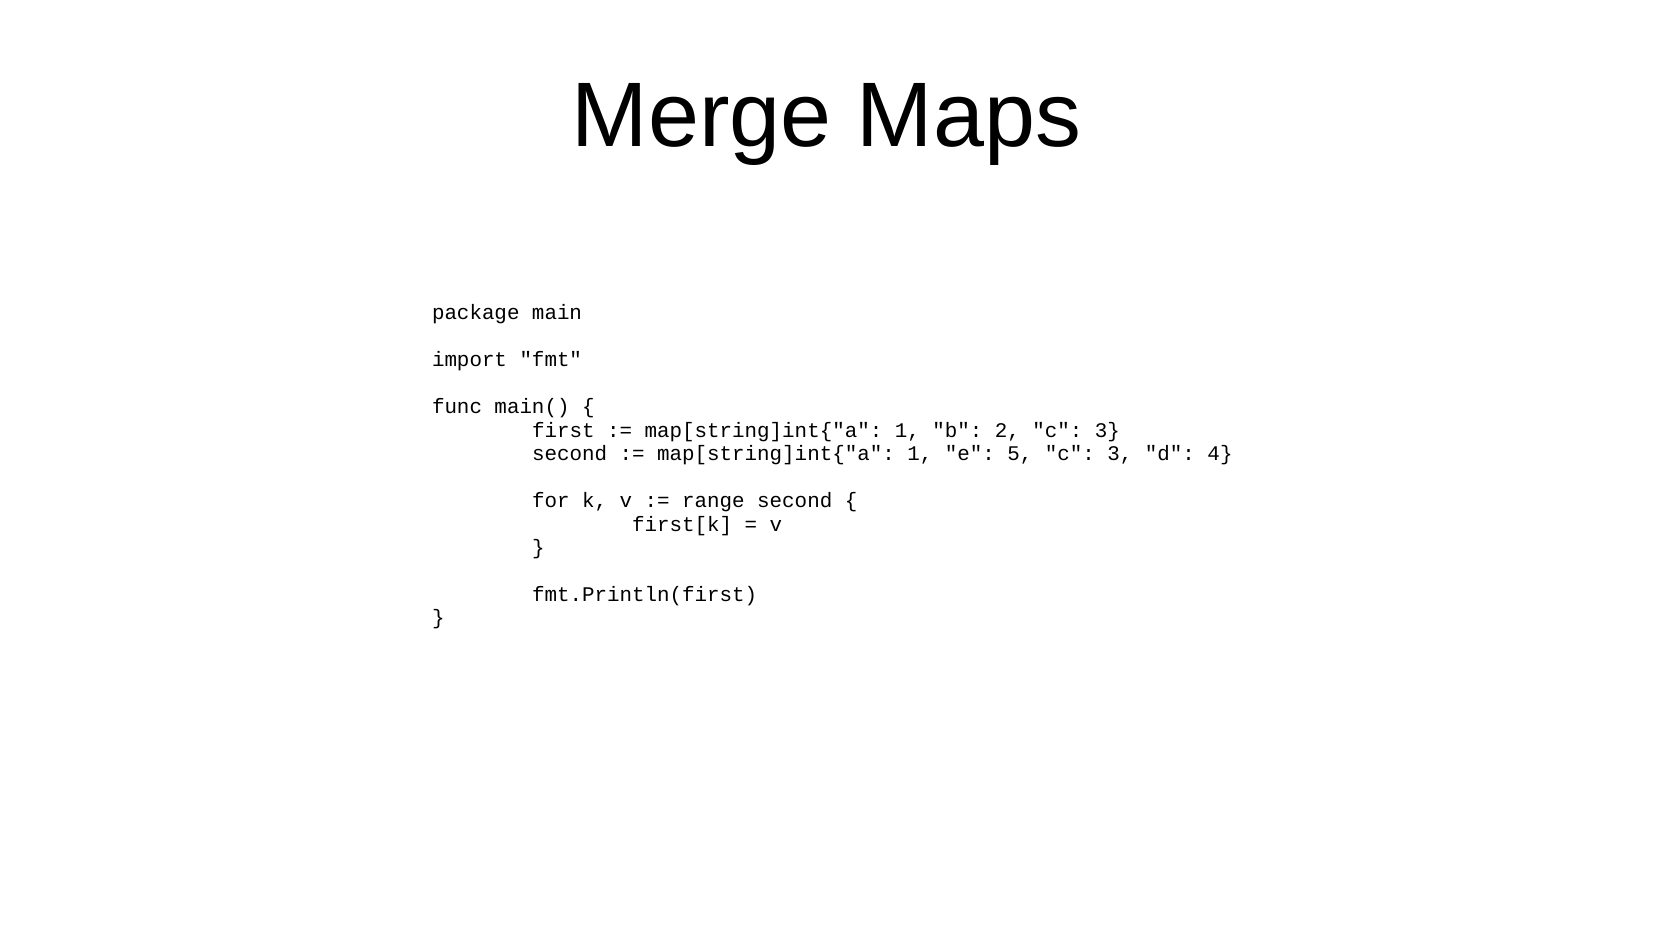

# Merge Maps
package main
import "fmt"
func main() {
 first := map[string]int{"a": 1, "b": 2, "c": 3}
 second := map[string]int{"a": 1, "e": 5, "c": 3, "d": 4}
 for k, v := range second {
 first[k] = v
 }
 fmt.Println(first)
}